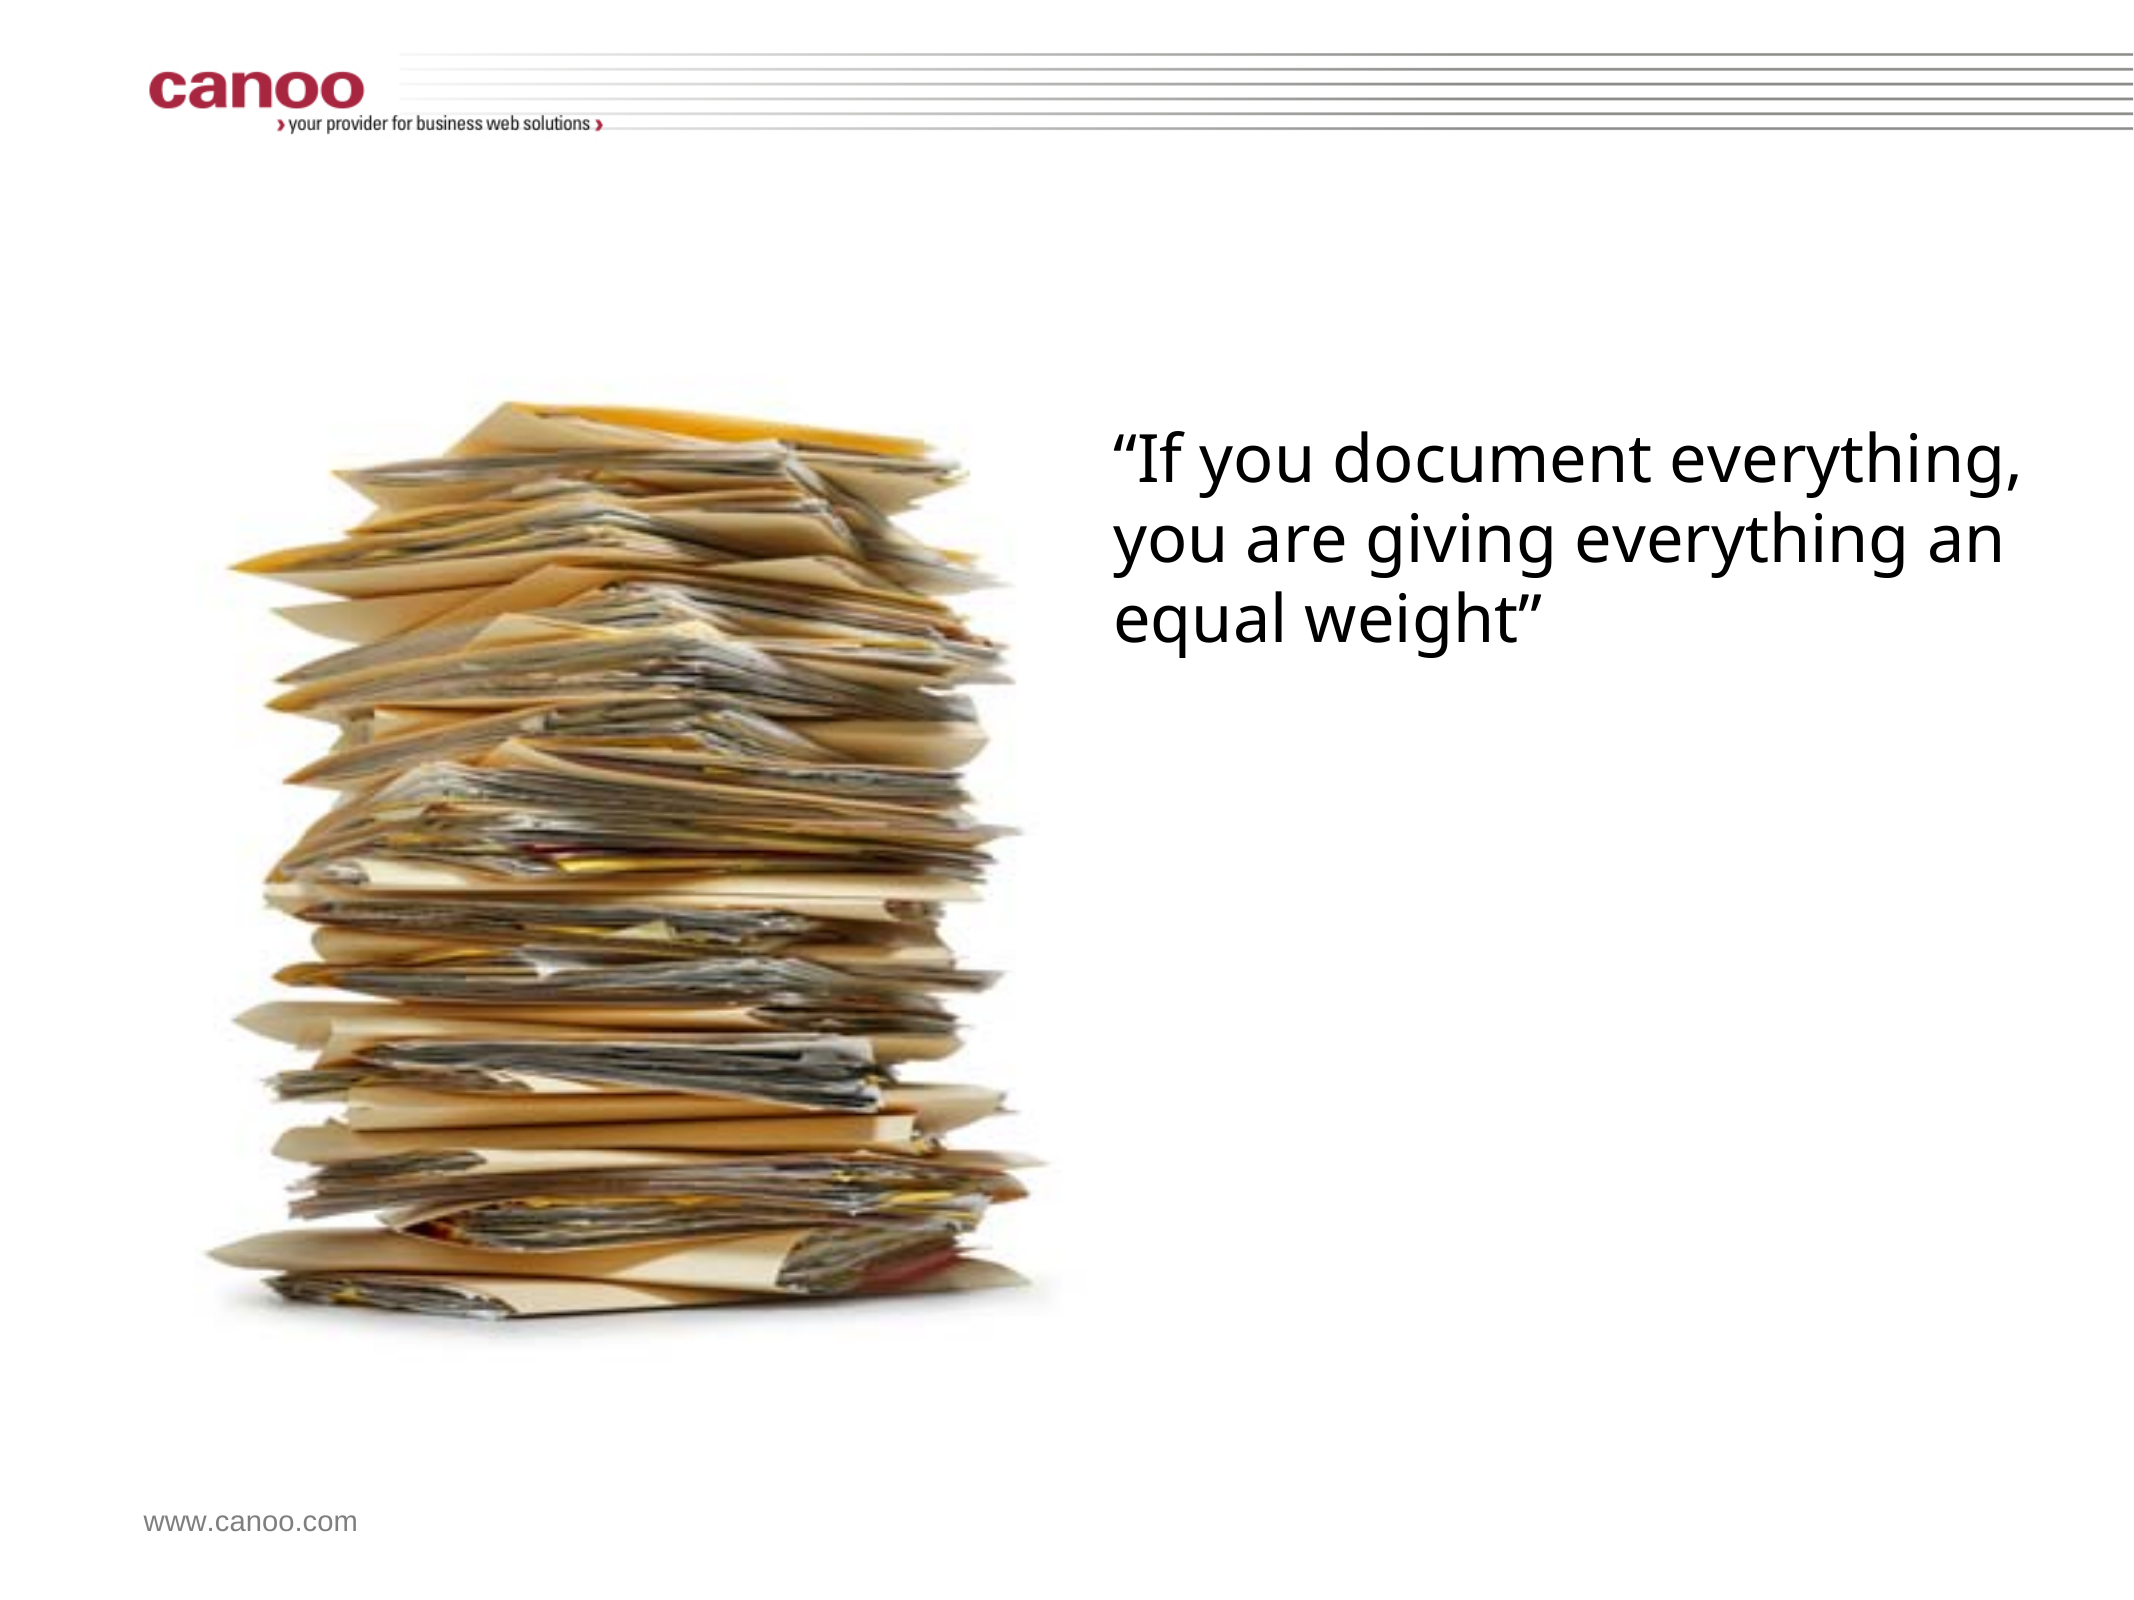

“If you document everything,
you are giving everything an
equal weight”